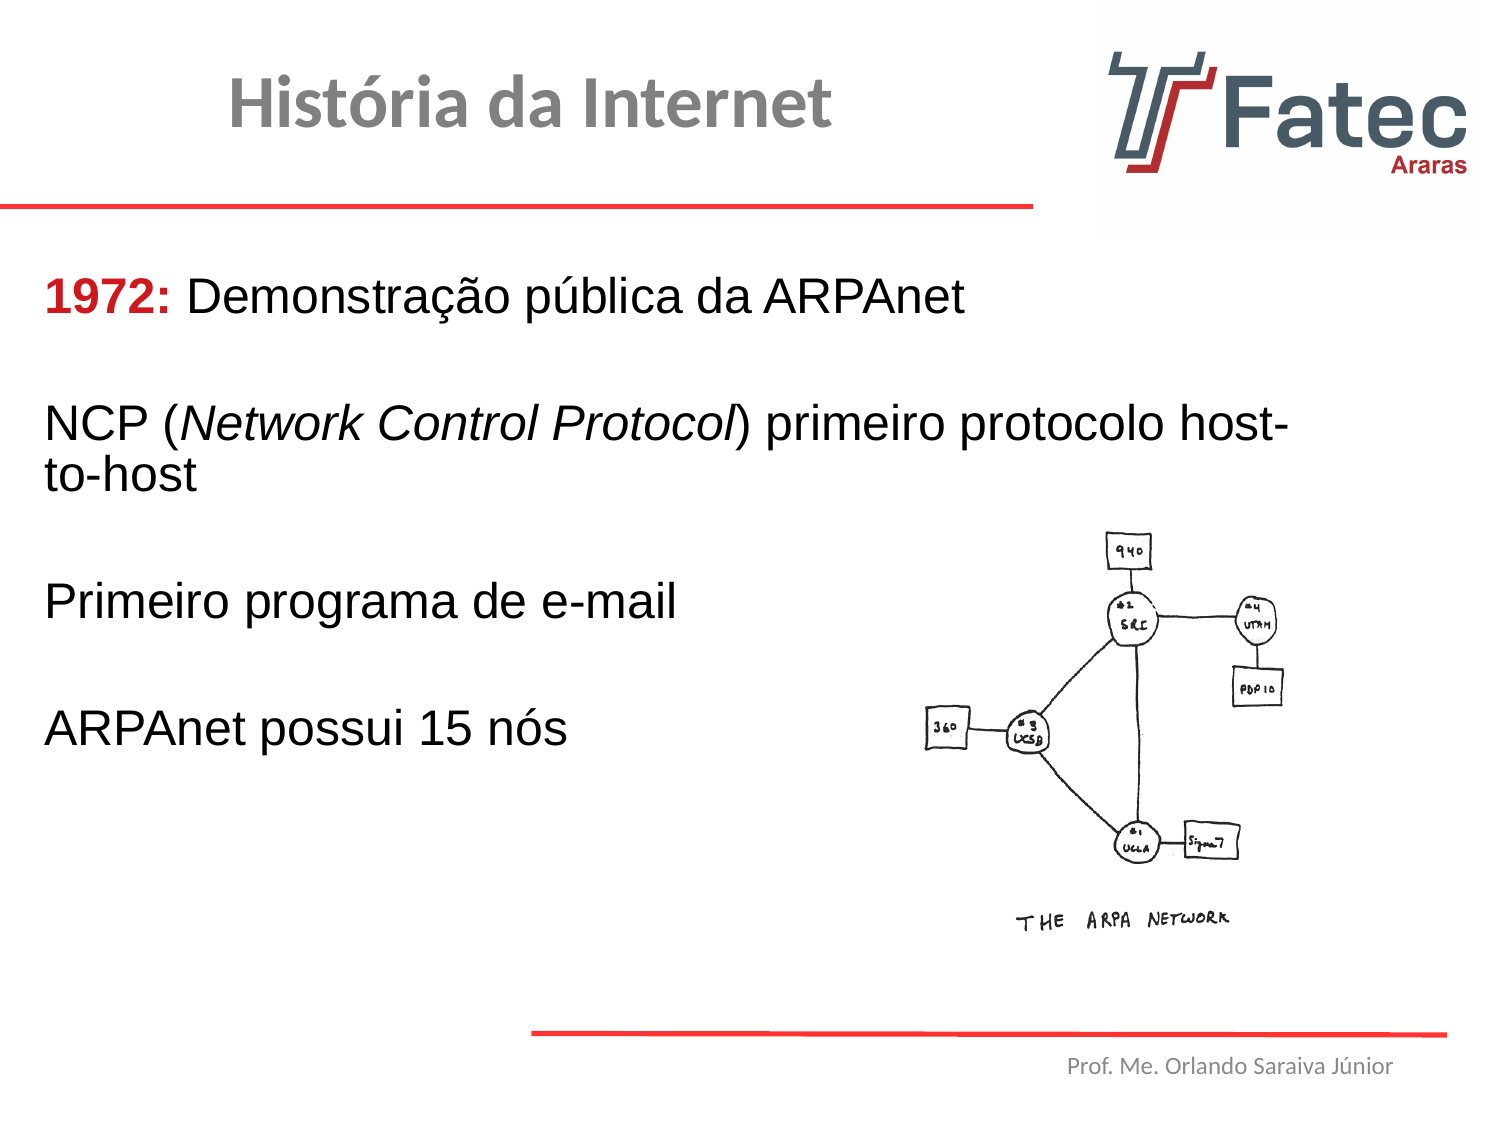

História da Internet
# 1972: Demonstração pública da ARPAnet
NCP (Network Control Protocol) primeiro protocolo host-to-host
Primeiro programa de e-mail
ARPAnet possui 15 nós